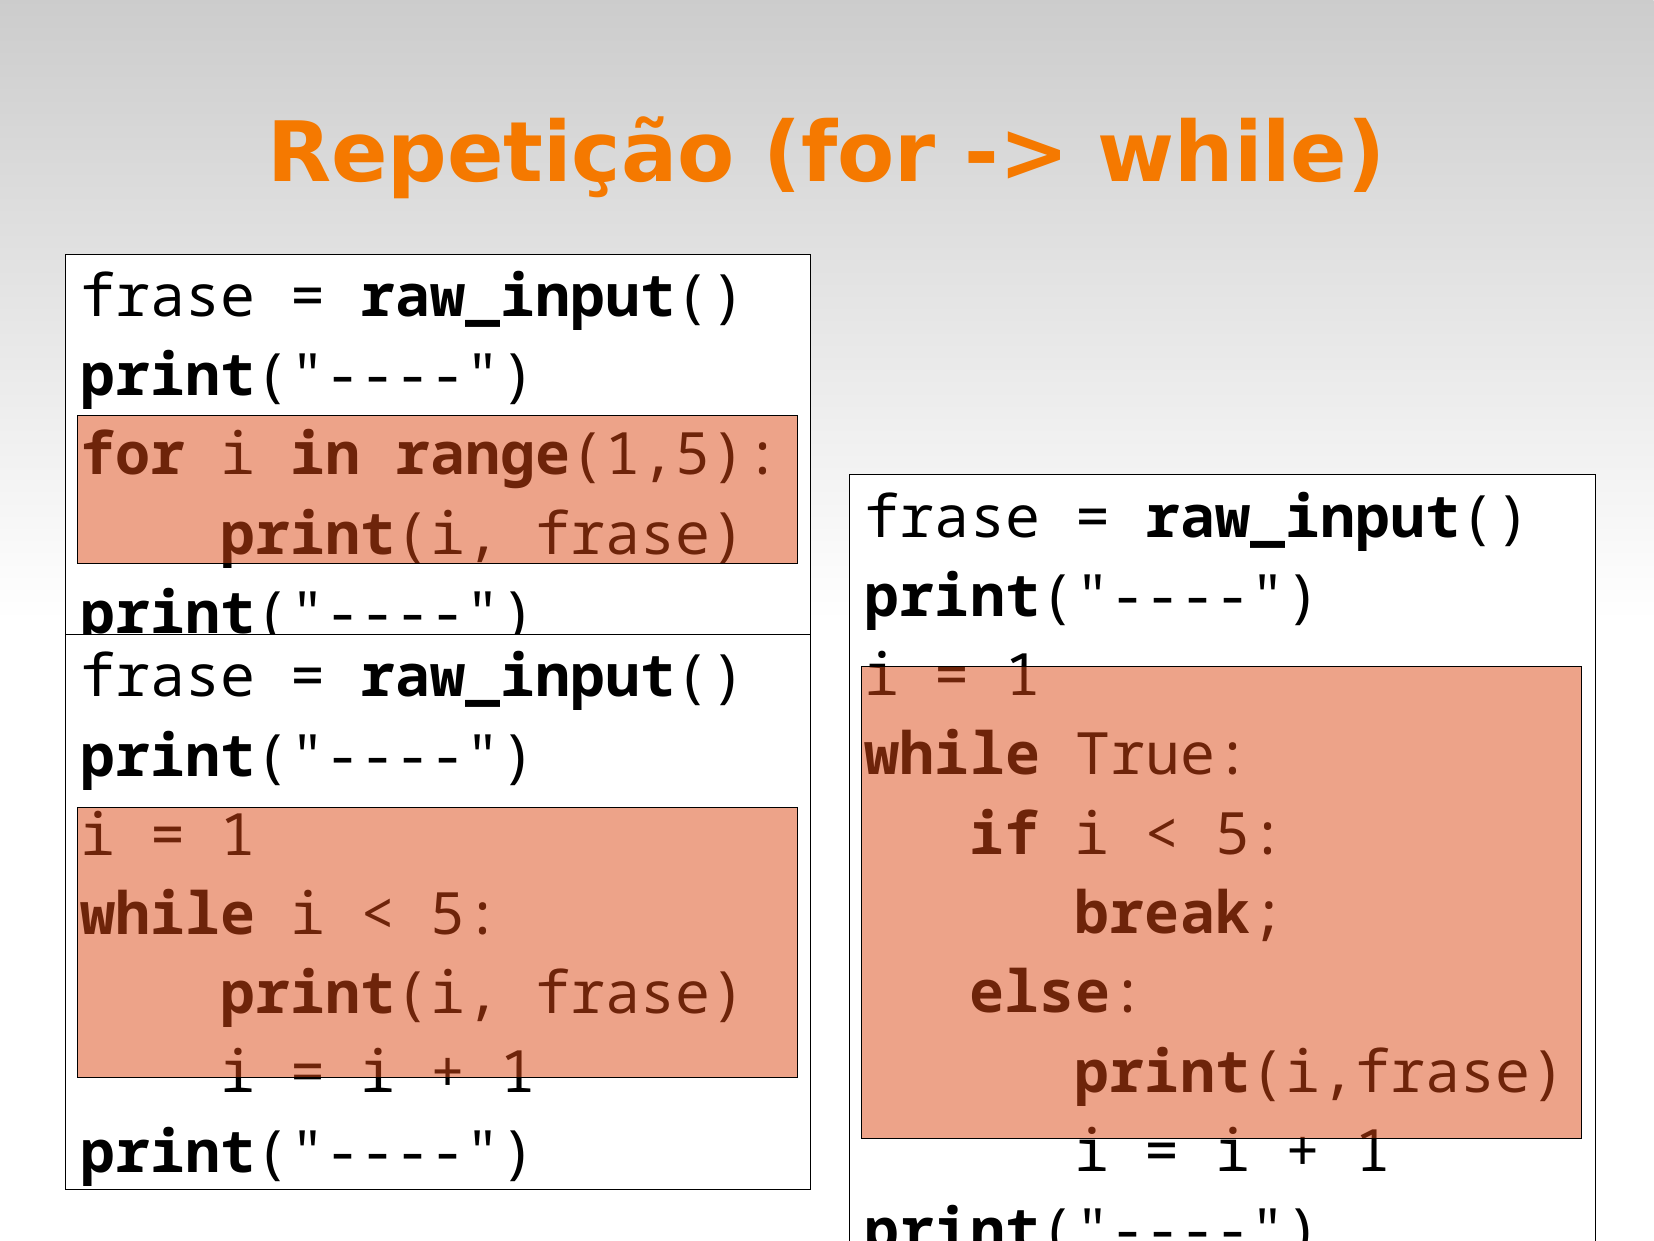

# Repetição (for -> while)
frase = raw_input()
print("----")
for i in range(1,5):
 print(i, frase)
print("----")
frase = raw_input()
print("----")
i = 1
while True:
 if i < 5:
 break;
 else:
 print(i,frase)
 i = i + 1
print("----")
frase = raw_input()
print("----")
i = 1
while i < 5:
 print(i, frase)
 i = i + 1
print("----")